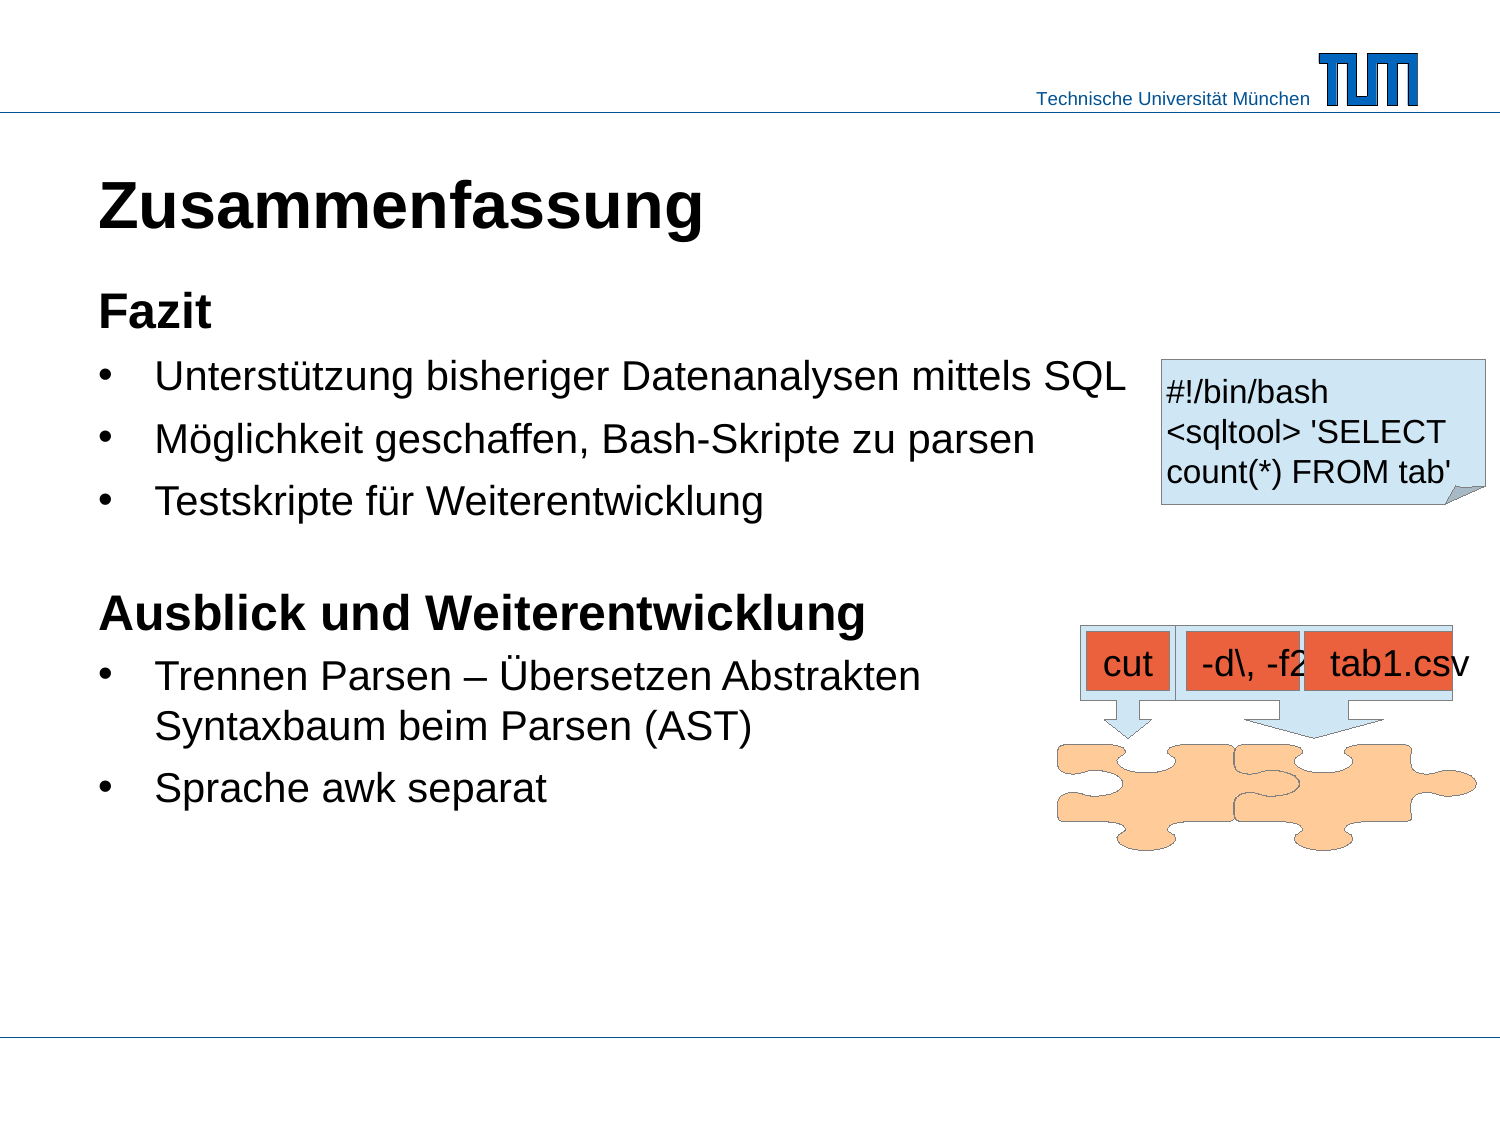

# Zusammenfassung
Fazit
Unterstützung bisheriger Datenanalysen mittels SQL
Möglichkeit geschaffen, Bash-Skripte zu parsen
Testskripte für Weiterentwicklung
#!/bin/bash
<sqltool> 'SELECT count(*) FROM tab'
Ausblick und Weiterentwicklung
-d\, -f2
 tab1.csv
cut
Trennen Parsen – Übersetzen Abstrakten Syntaxbaum beim Parsen (AST)
Sprache awk separat